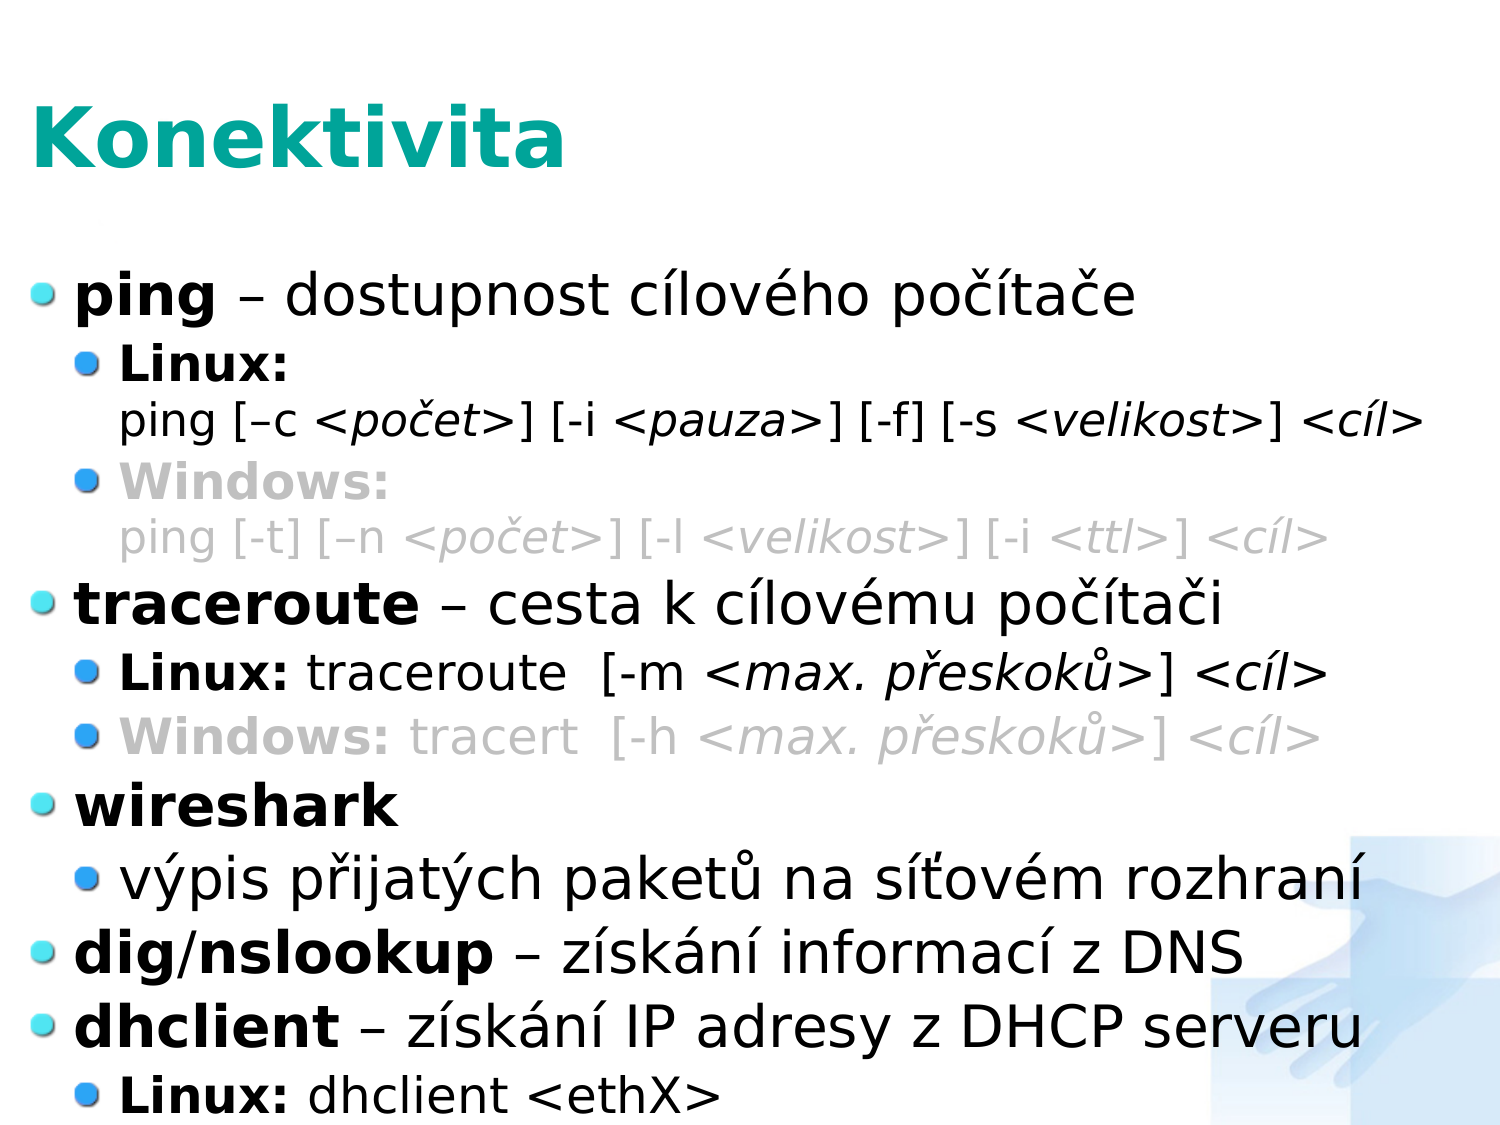

# Konektivita
ping – dostupnost cílového počítače
Linux:
ping [–c <počet>] [-i <pauza>] [-f] [-s <velikost>] <cíl>
Windows:
ping [-t] [–n <počet>] [-l <velikost>] [-i <ttl>] <cíl>
traceroute – cesta k cílovému počítači
Linux: traceroute [-m <max. přeskoků>] <cíl>
Windows: tracert [-h <max. přeskoků>] <cíl>
wireshark
výpis přijatých paketů na síťovém rozhraní
dig/nslookup – získání informací z DNS
dhclient – získání IP adresy z DHCP serveru
Linux: dhclient <ethX>